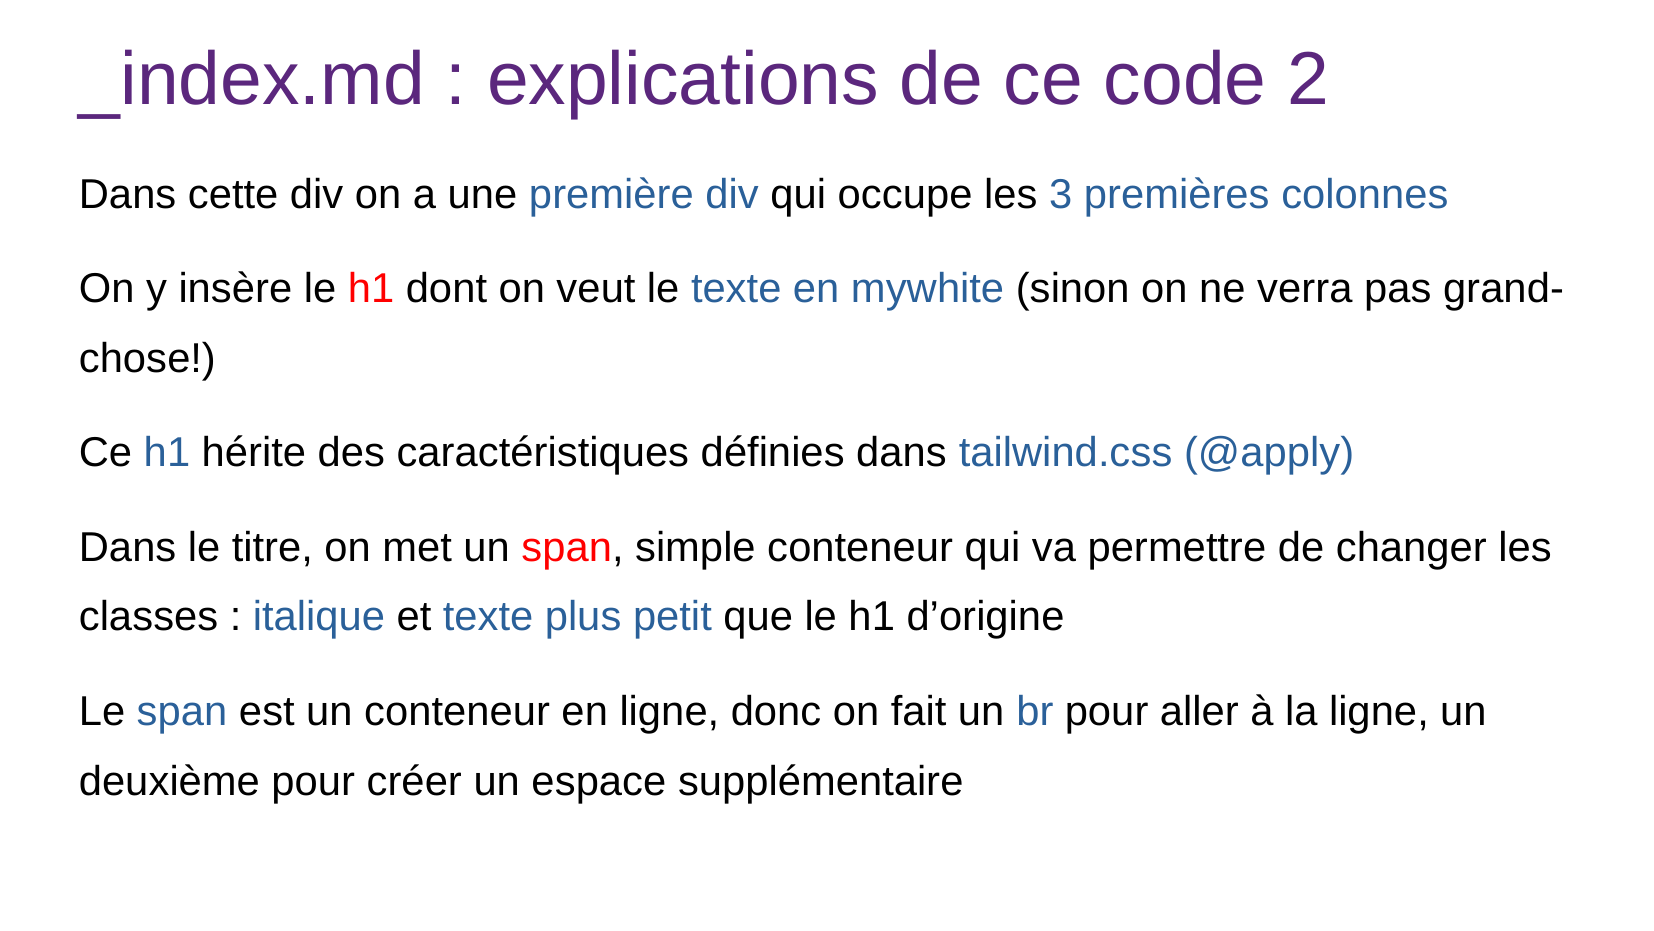

# _index.md : explications de ce code 2
Dans cette div on a une première div qui occupe les 3 premières colonnes
On y insère le h1 dont on veut le texte en mywhite (sinon on ne verra pas grand-chose!)
Ce h1 hérite des caractéristiques définies dans tailwind.css (@apply)
Dans le titre, on met un span, simple conteneur qui va permettre de changer les classes : italique et texte plus petit que le h1 d’origine
Le span est un conteneur en ligne, donc on fait un br pour aller à la ligne, un deuxième pour créer un espace supplémentaire